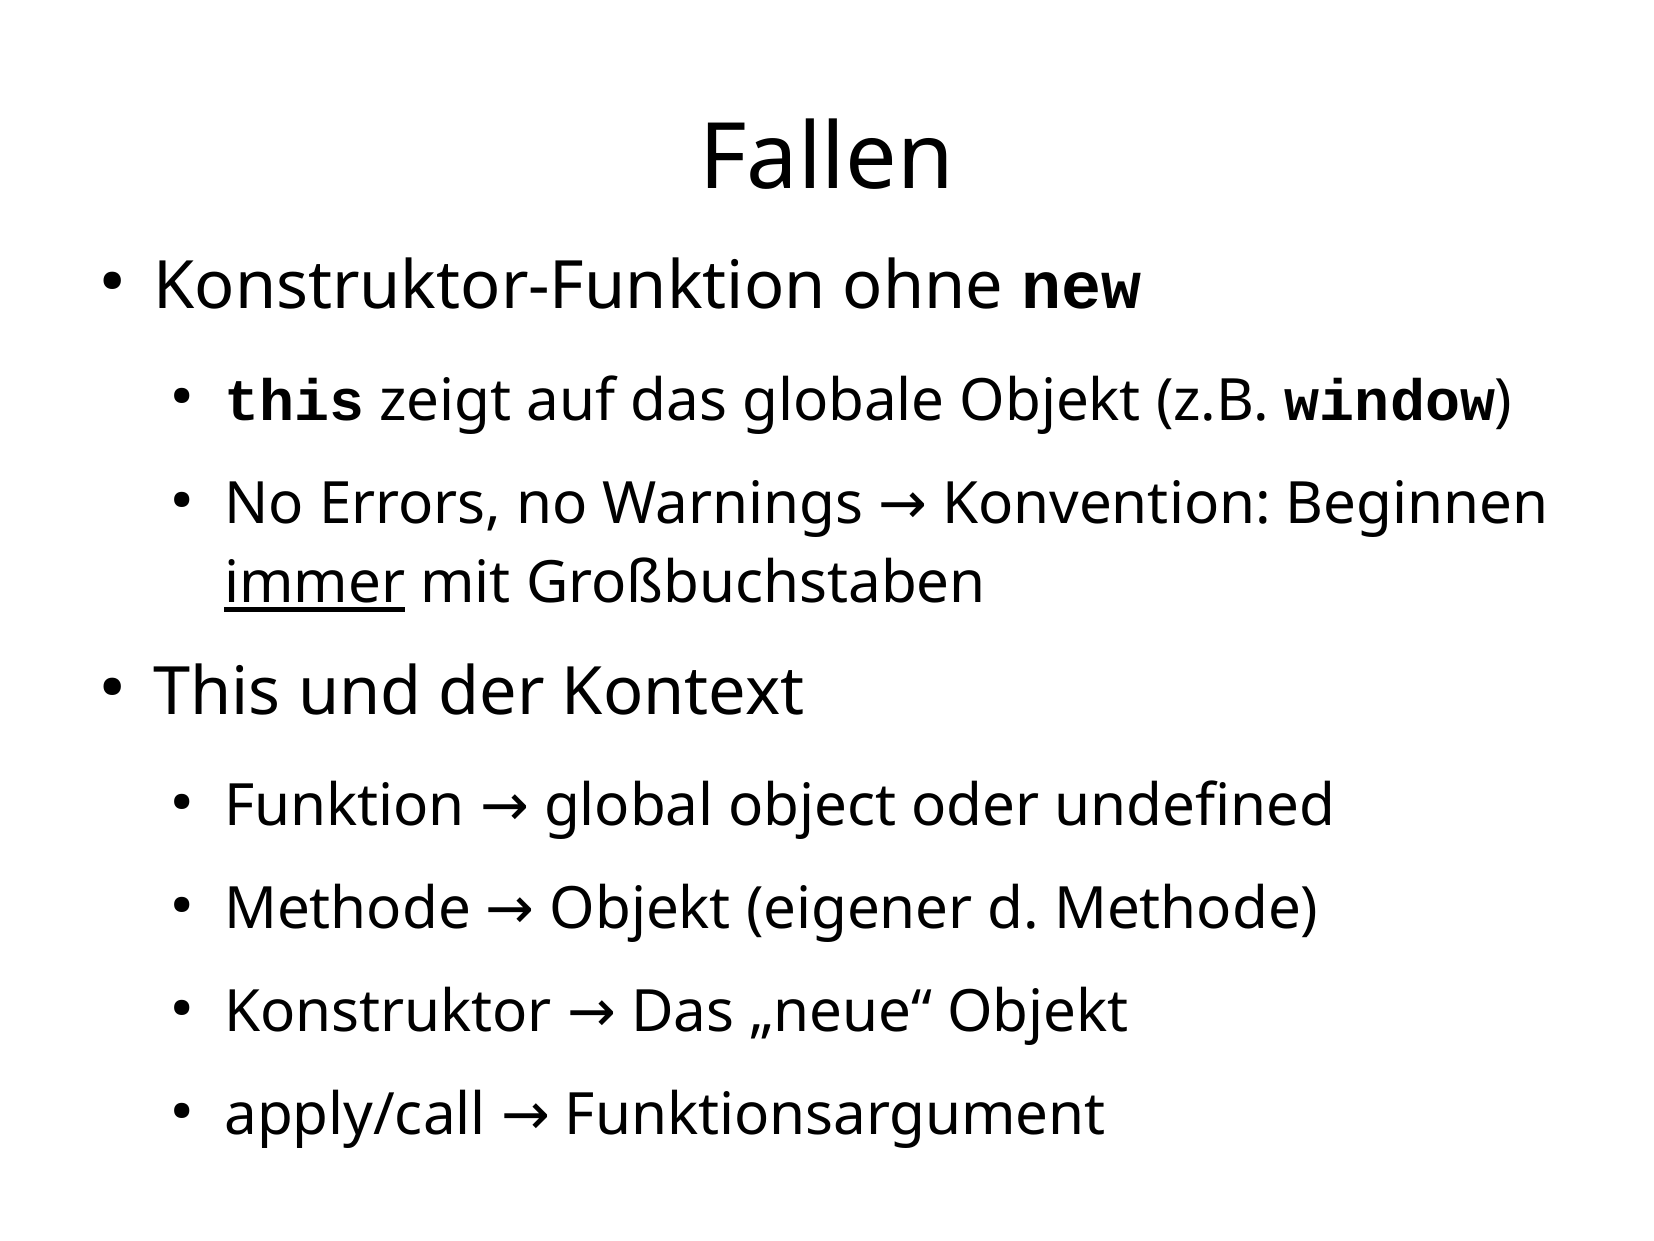

# Fallen
Konstruktor-Funktion ohne new
this zeigt auf das globale Objekt (z.B. window)
No Errors, no Warnings → Konvention: Beginnen immer mit Großbuchstaben
This und der Kontext
Funktion → global object oder undefined
Methode → Objekt (eigener d. Methode)
Konstruktor → Das „neue“ Objekt
apply/call → Funktionsargument